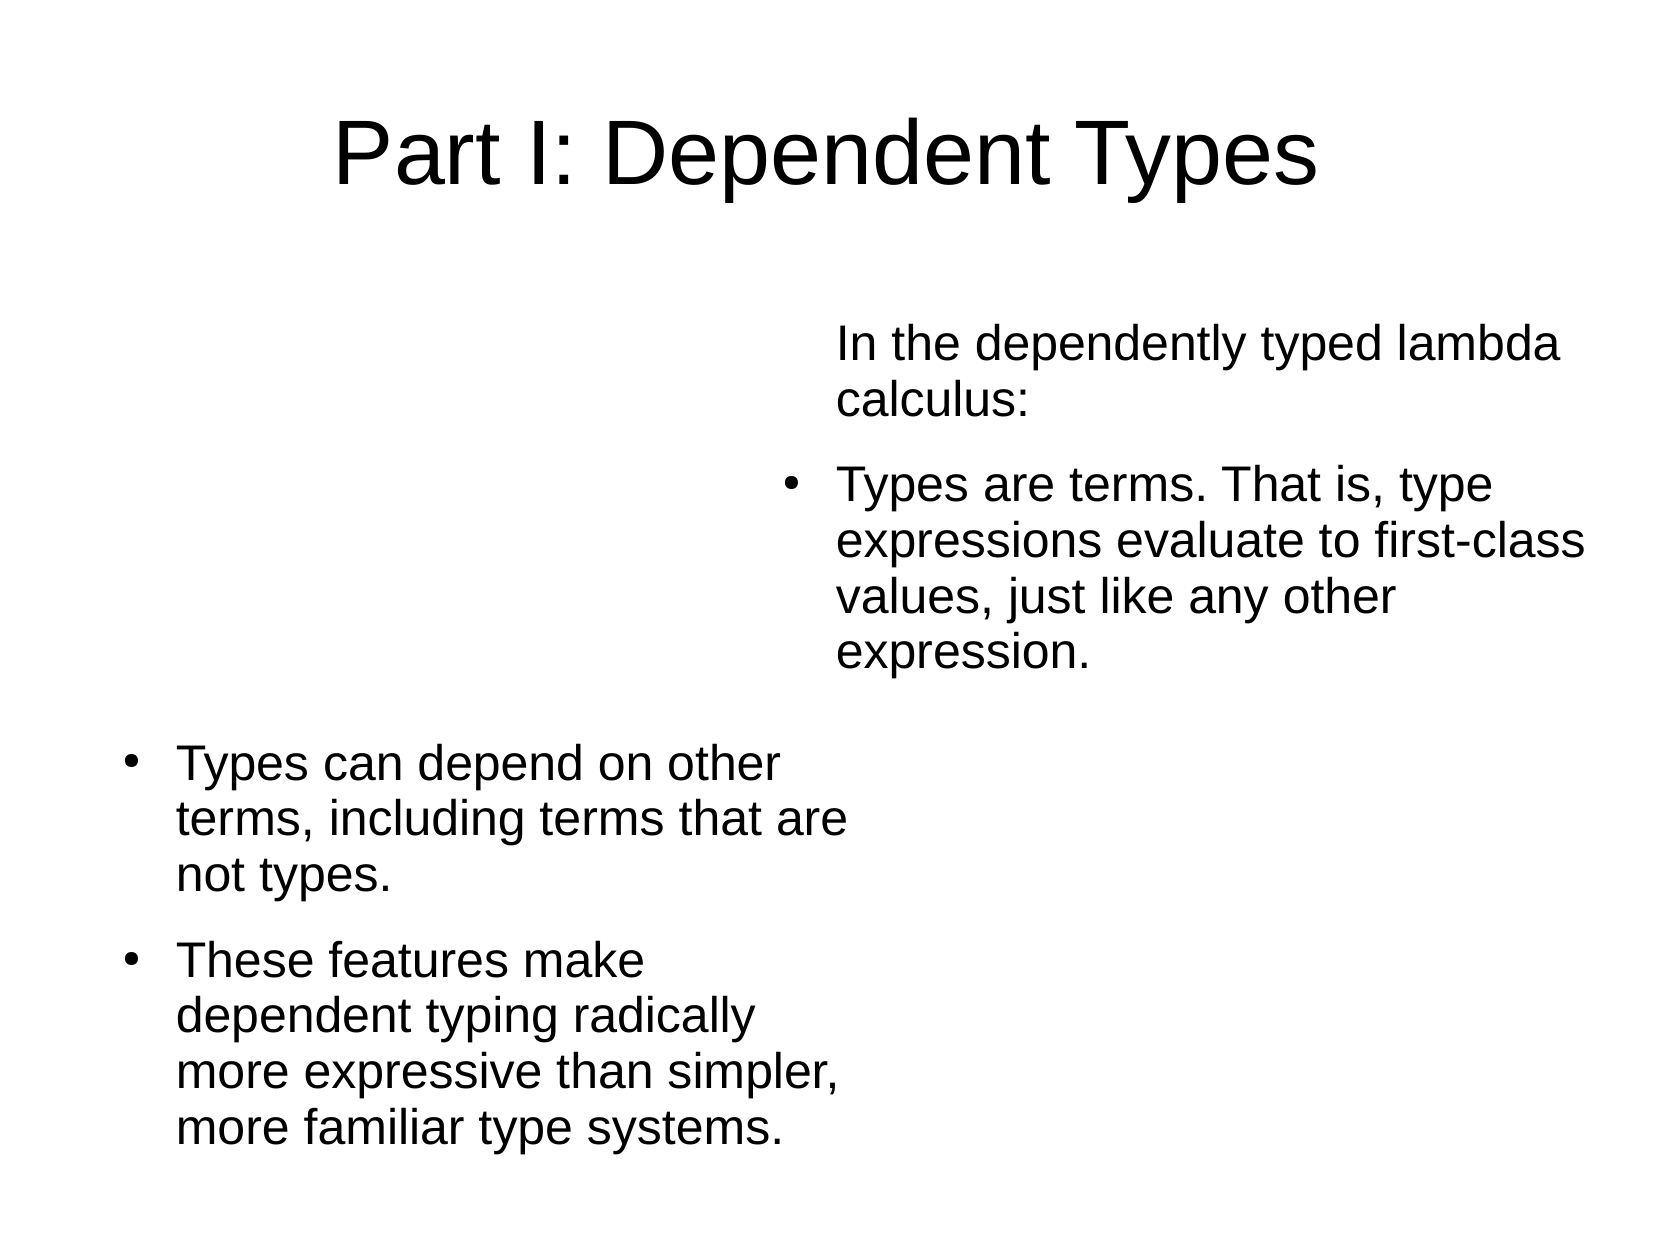

# Part I: Dependent Types
In the dependently typed lambda calculus:
Types are terms. That is, type expressions evaluate to first-class values, just like any other expression.
Types can depend on other terms, including terms that are not types.
These features make dependent typing radically more expressive than simpler, more familiar type systems.